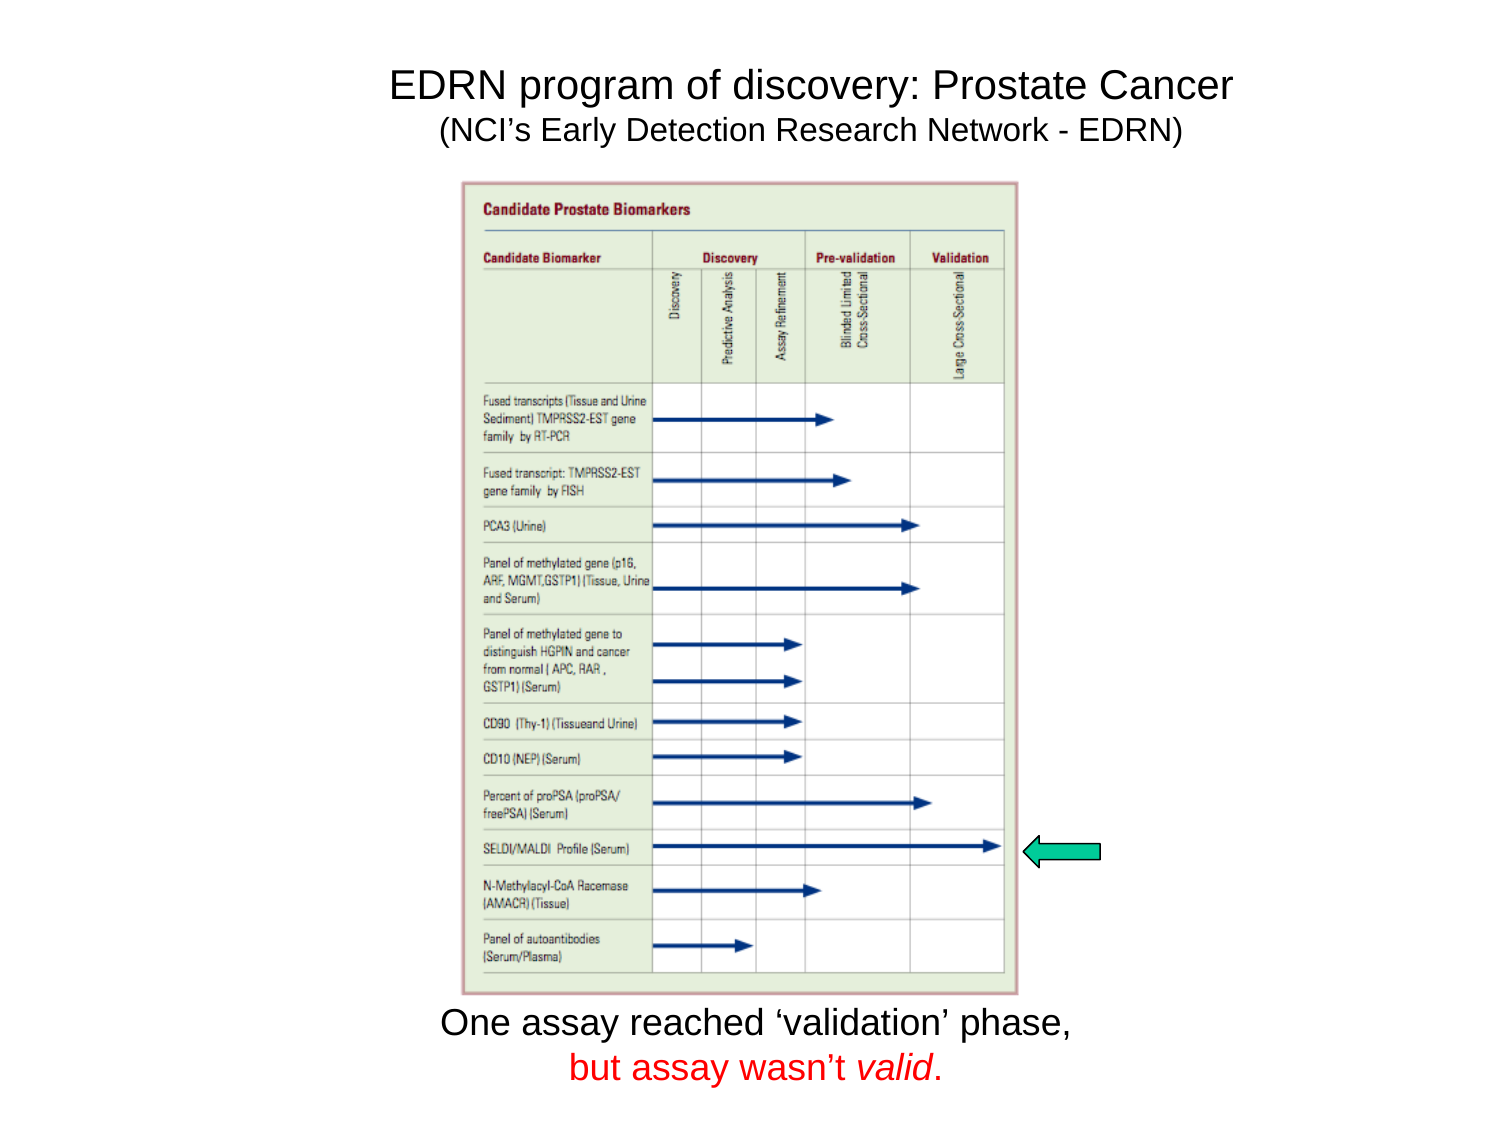

EDRN program of discovery: Prostate Cancer
(NCI’s Early Detection Research Network - EDRN)
One assay reached ‘validation’ phase,
but assay wasn’t valid.